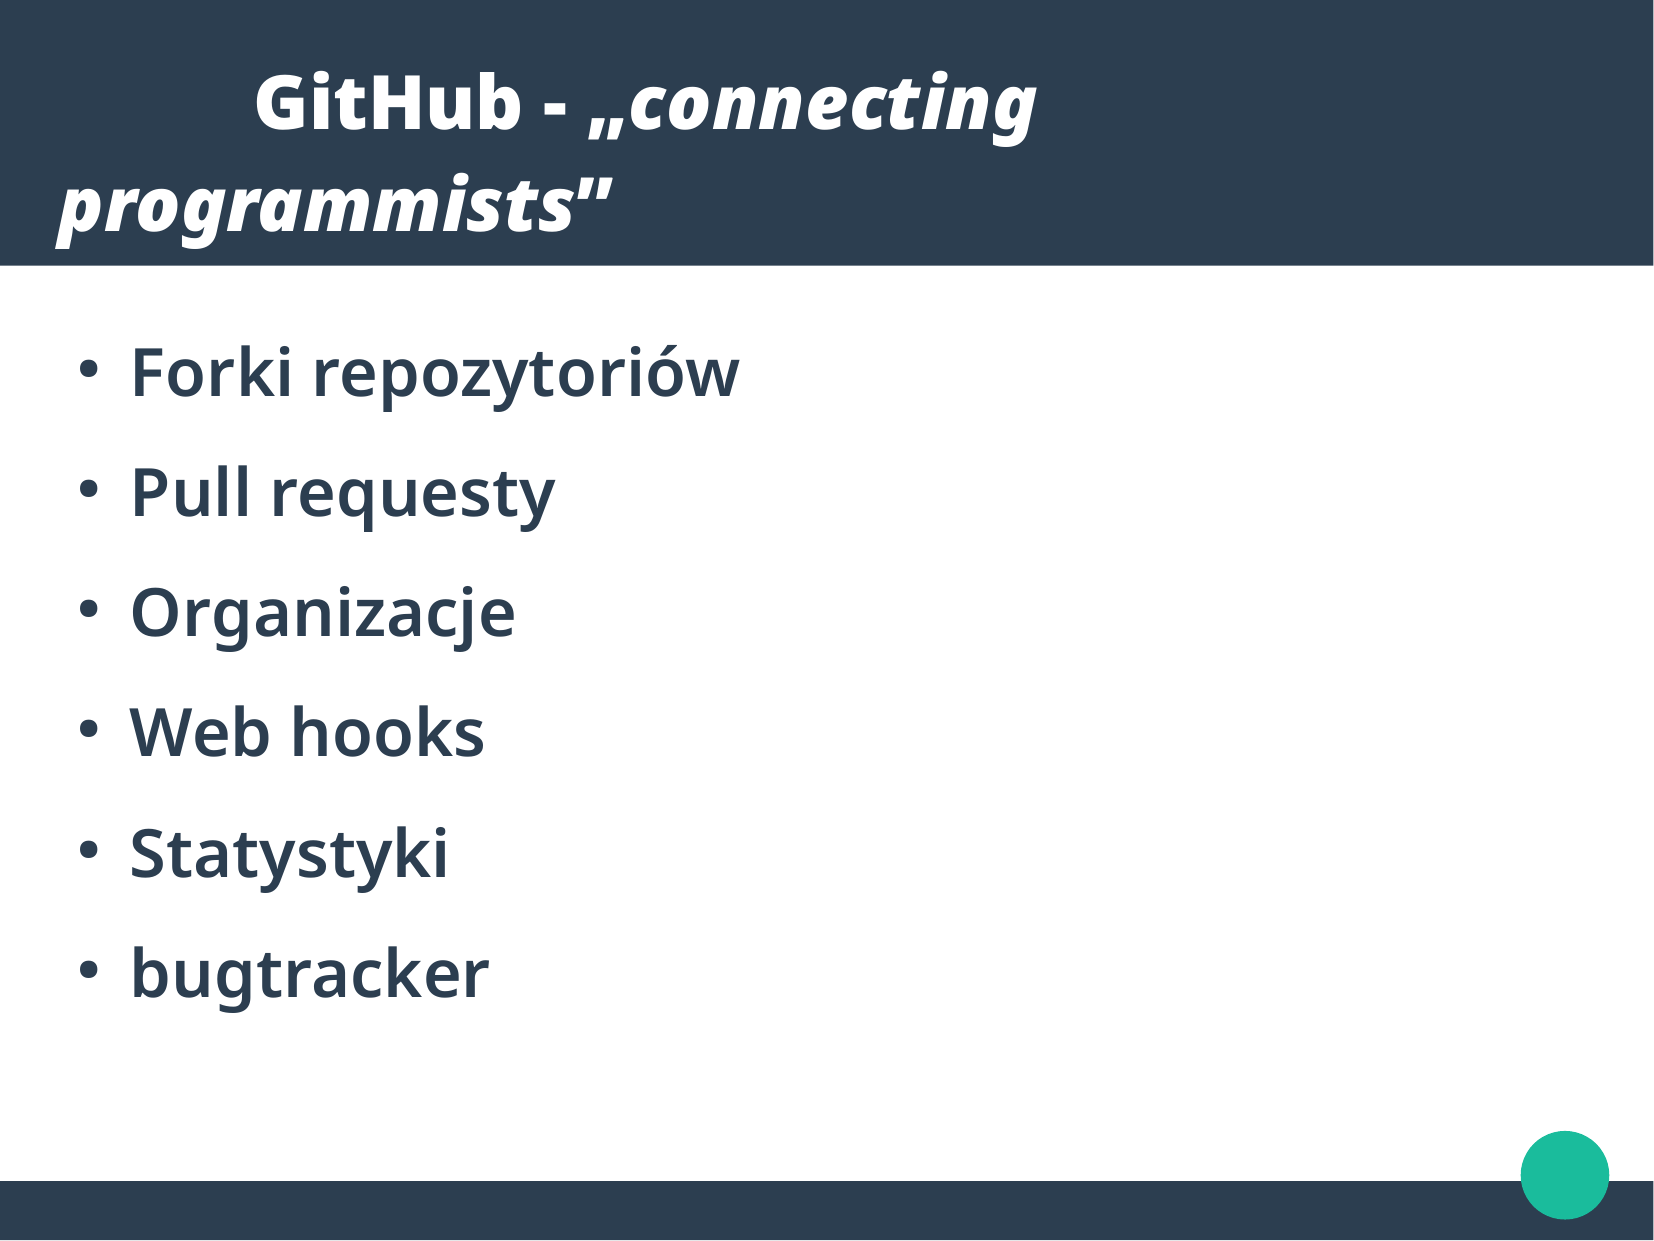

# GitHub - „connecting programmists”
Forki repozytoriów
Pull requesty
Organizacje
Web hooks
Statystyki
bugtracker